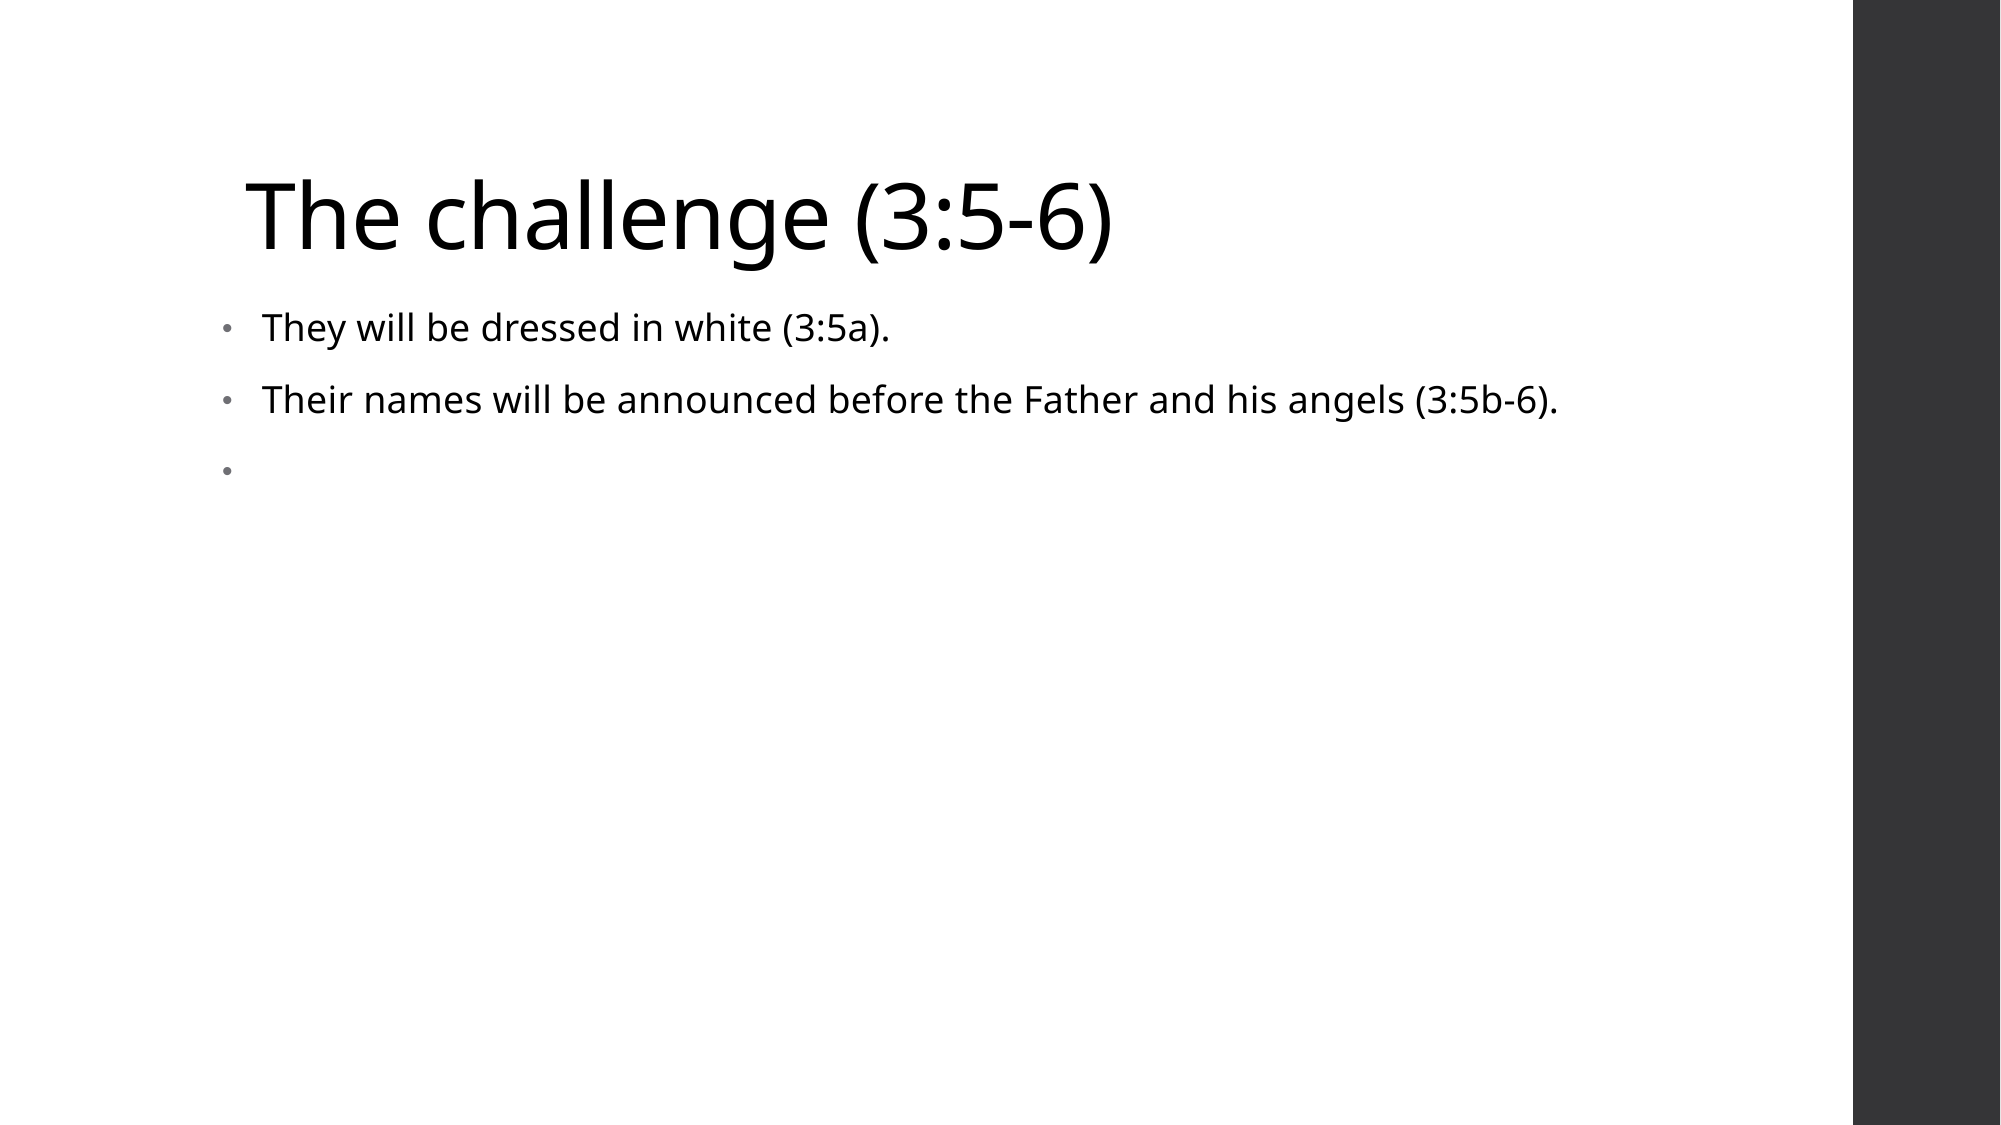

# The challenge (3:5-6)
 They will be dressed in white (3:5a).
 Their names will be announced before the Father and his angels (3:5b-6).